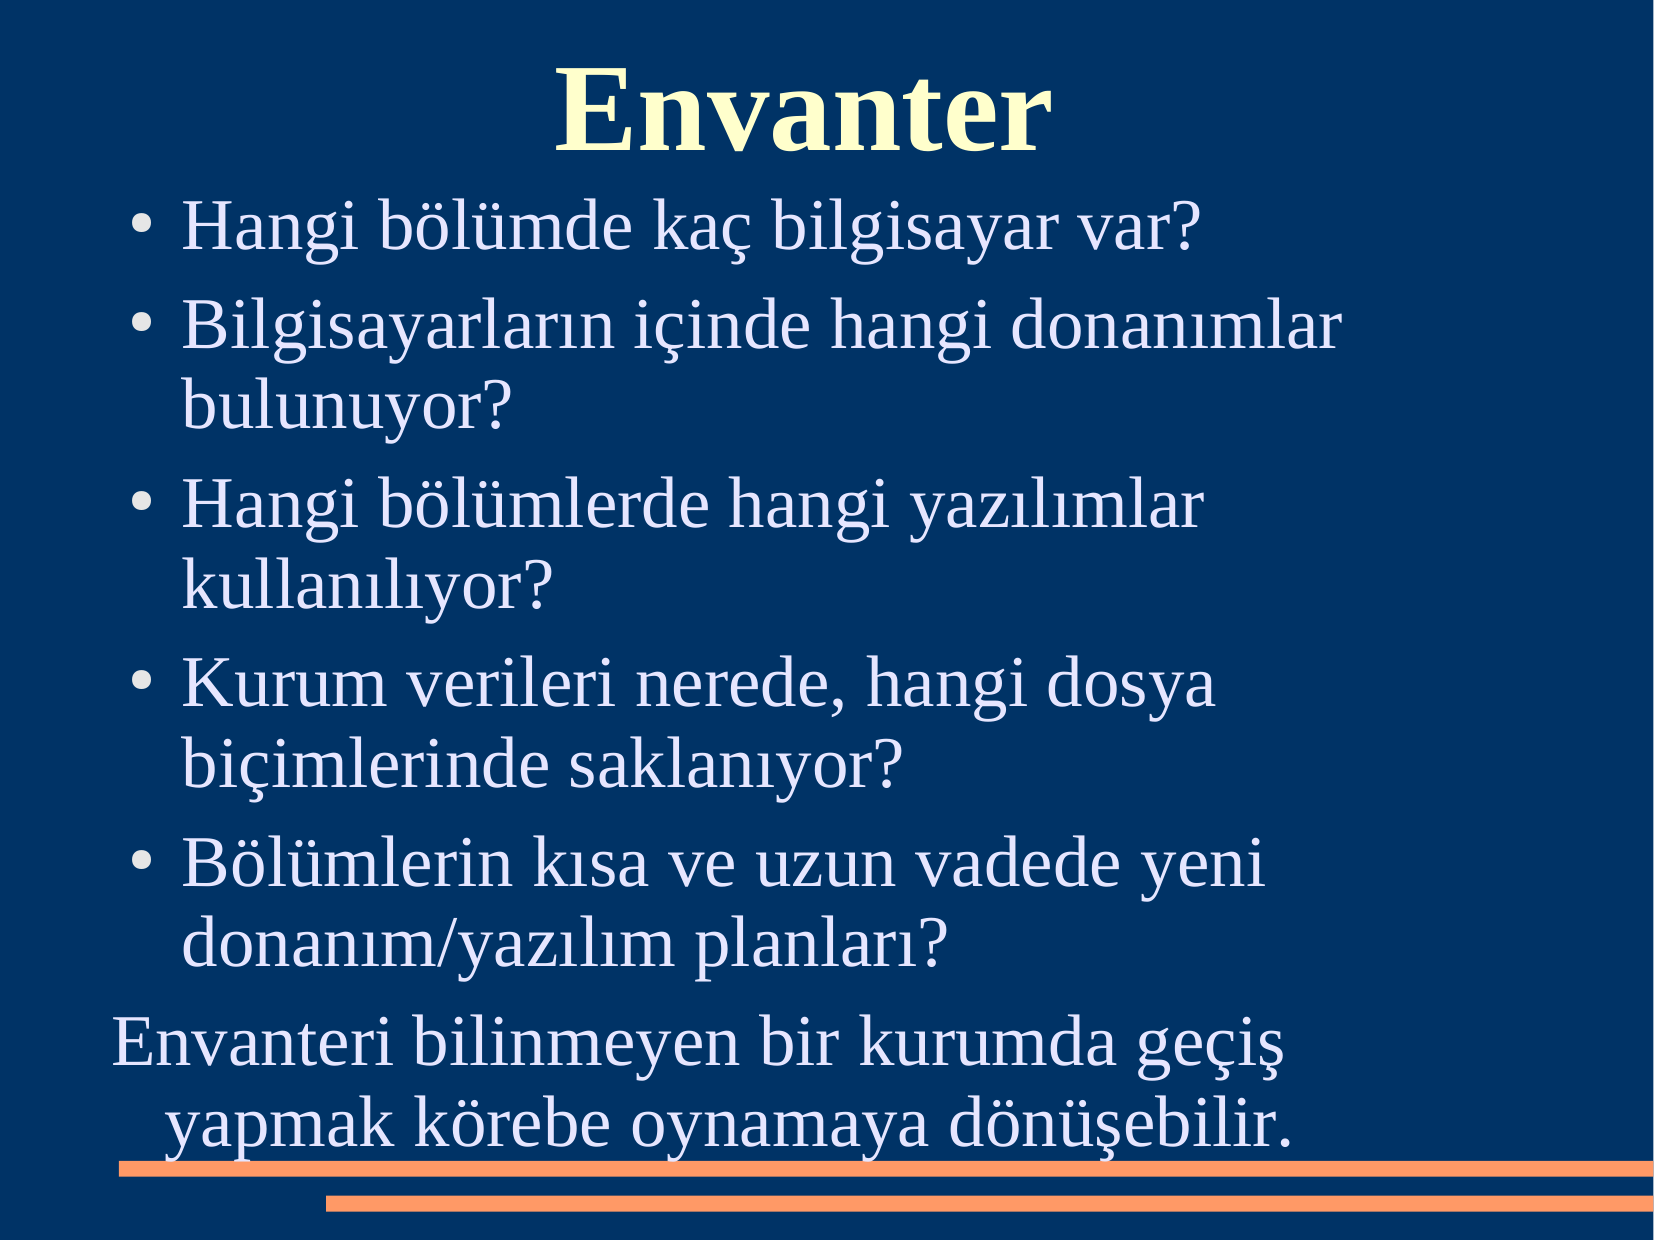

# Envanter
Hangi bölümde kaç bilgisayar var?
Bilgisayarların içinde hangi donanımlar bulunuyor?
Hangi bölümlerde hangi yazılımlar kullanılıyor?
Kurum verileri nerede, hangi dosya biçimlerinde saklanıyor?
Bölümlerin kısa ve uzun vadede yeni donanım/yazılım planları?
Envanteri bilinmeyen bir kurumda geçiş yapmak körebe oynamaya dönüşebilir.